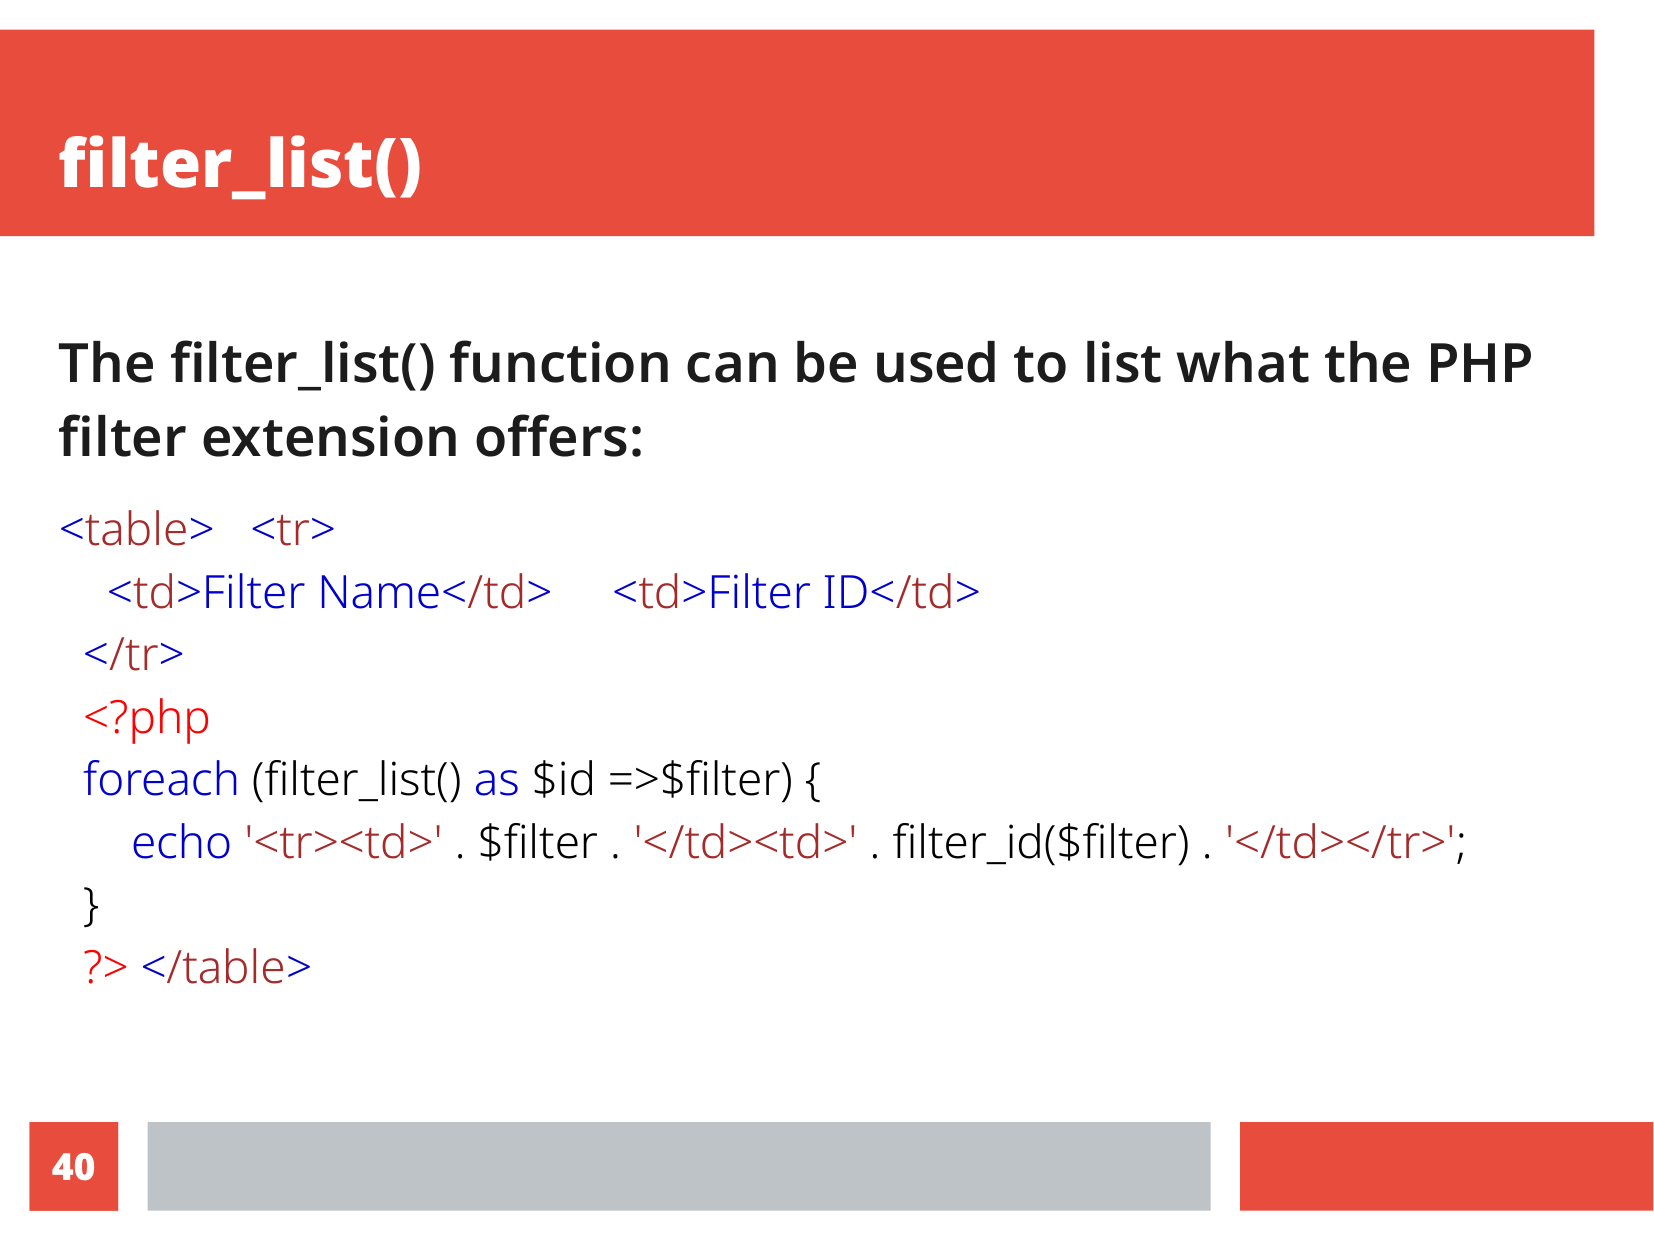

# filter_list()
The filter_list() function can be used to list what the PHP filter extension offers:
<table>   <tr>
    <td>Filter Name</td>     <td>Filter ID</td>
  </tr>
  <?php
  foreach (filter_list() as $id =>$filter) {
      echo '<tr><td>' . $filter . '</td><td>' . filter_id($filter) . '</td></tr>';
  }
  ?> </table>
40